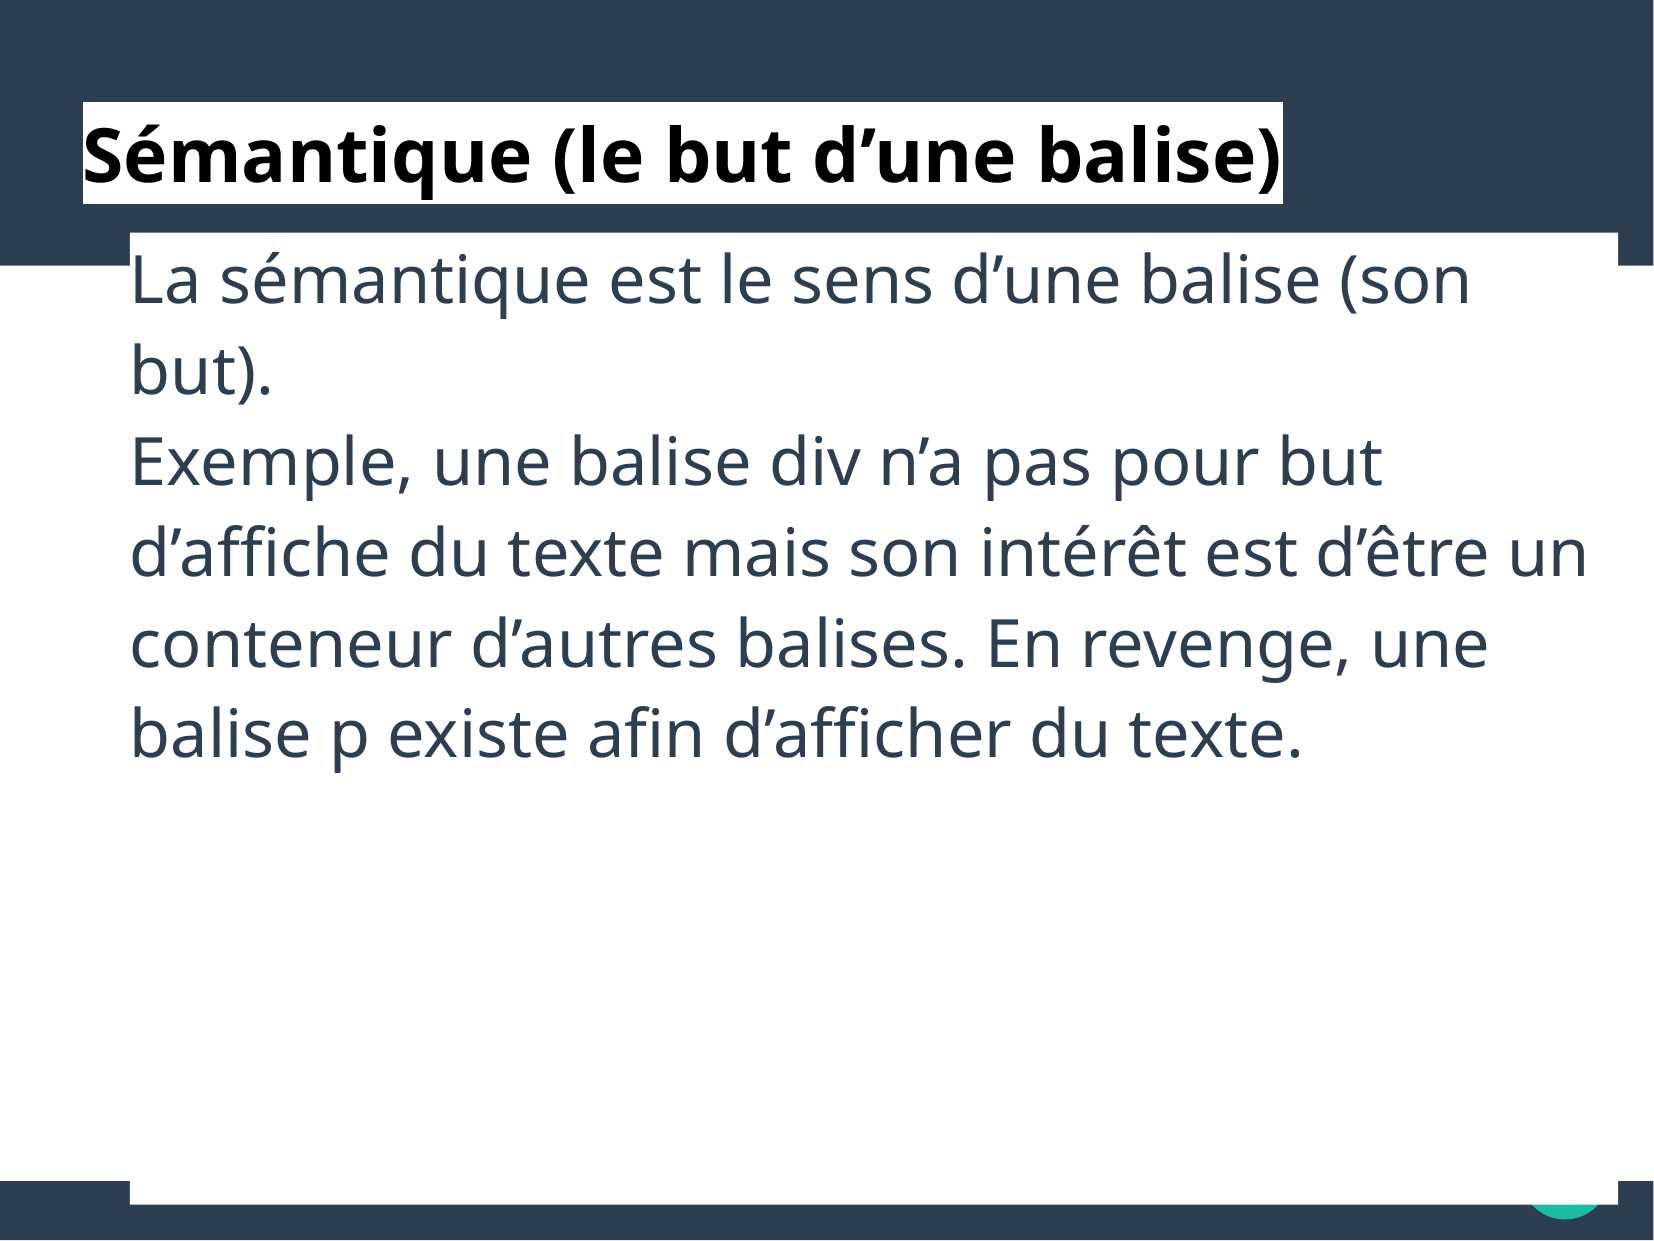

# Sémantique (le but d’une balise)
La sémantique est le sens d’une balise (son but).
Exemple, une balise div n’a pas pour but d’affiche du texte mais son intérêt est d’être un conteneur d’autres balises. En revenge, une balise p existe afin d’afficher du texte.